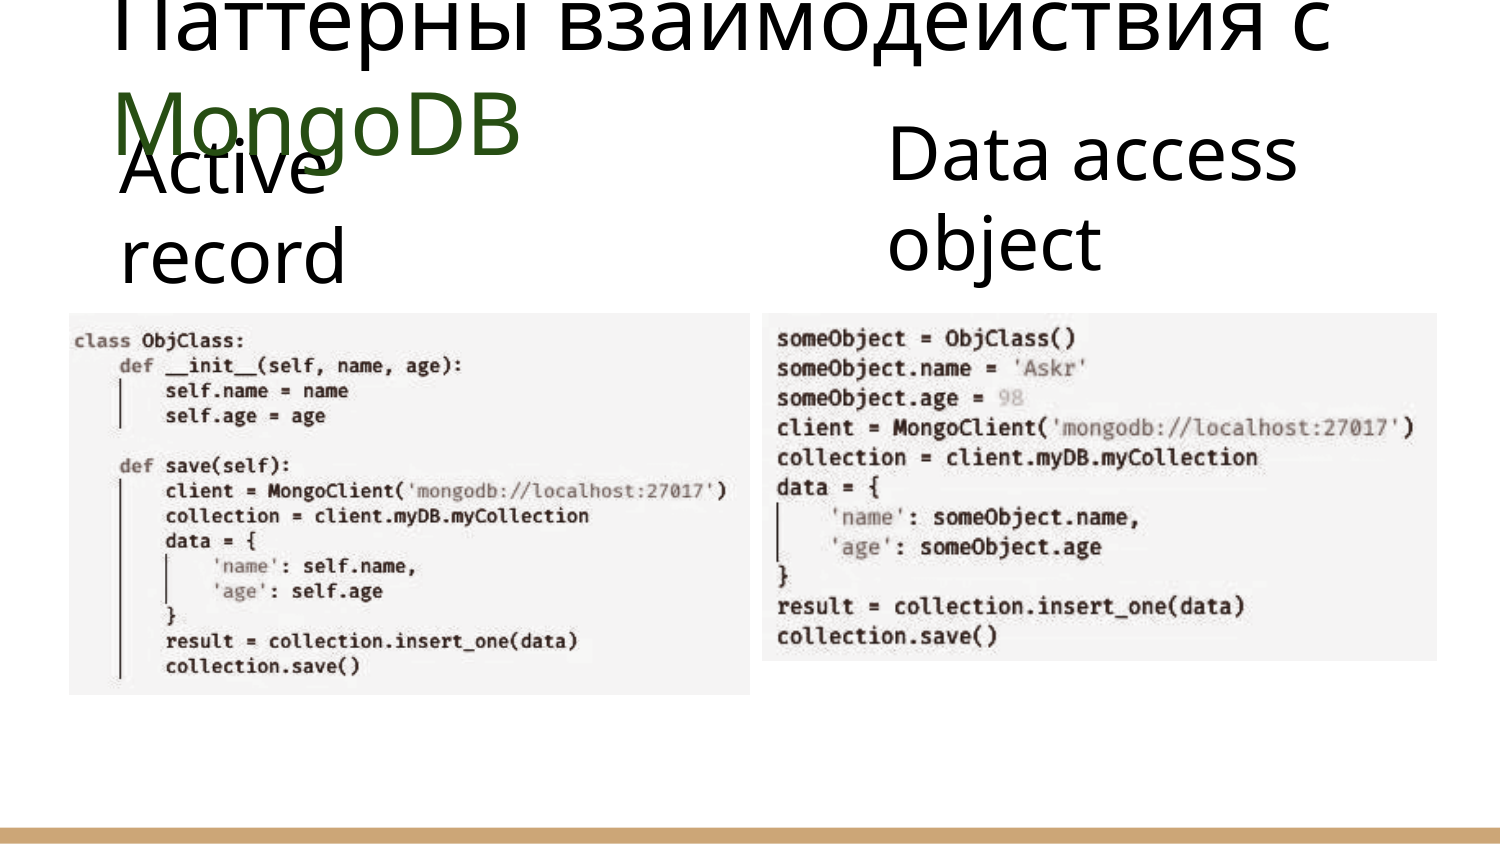

Паттерны взаимодействия с MongoDB
Data access object
# Active record